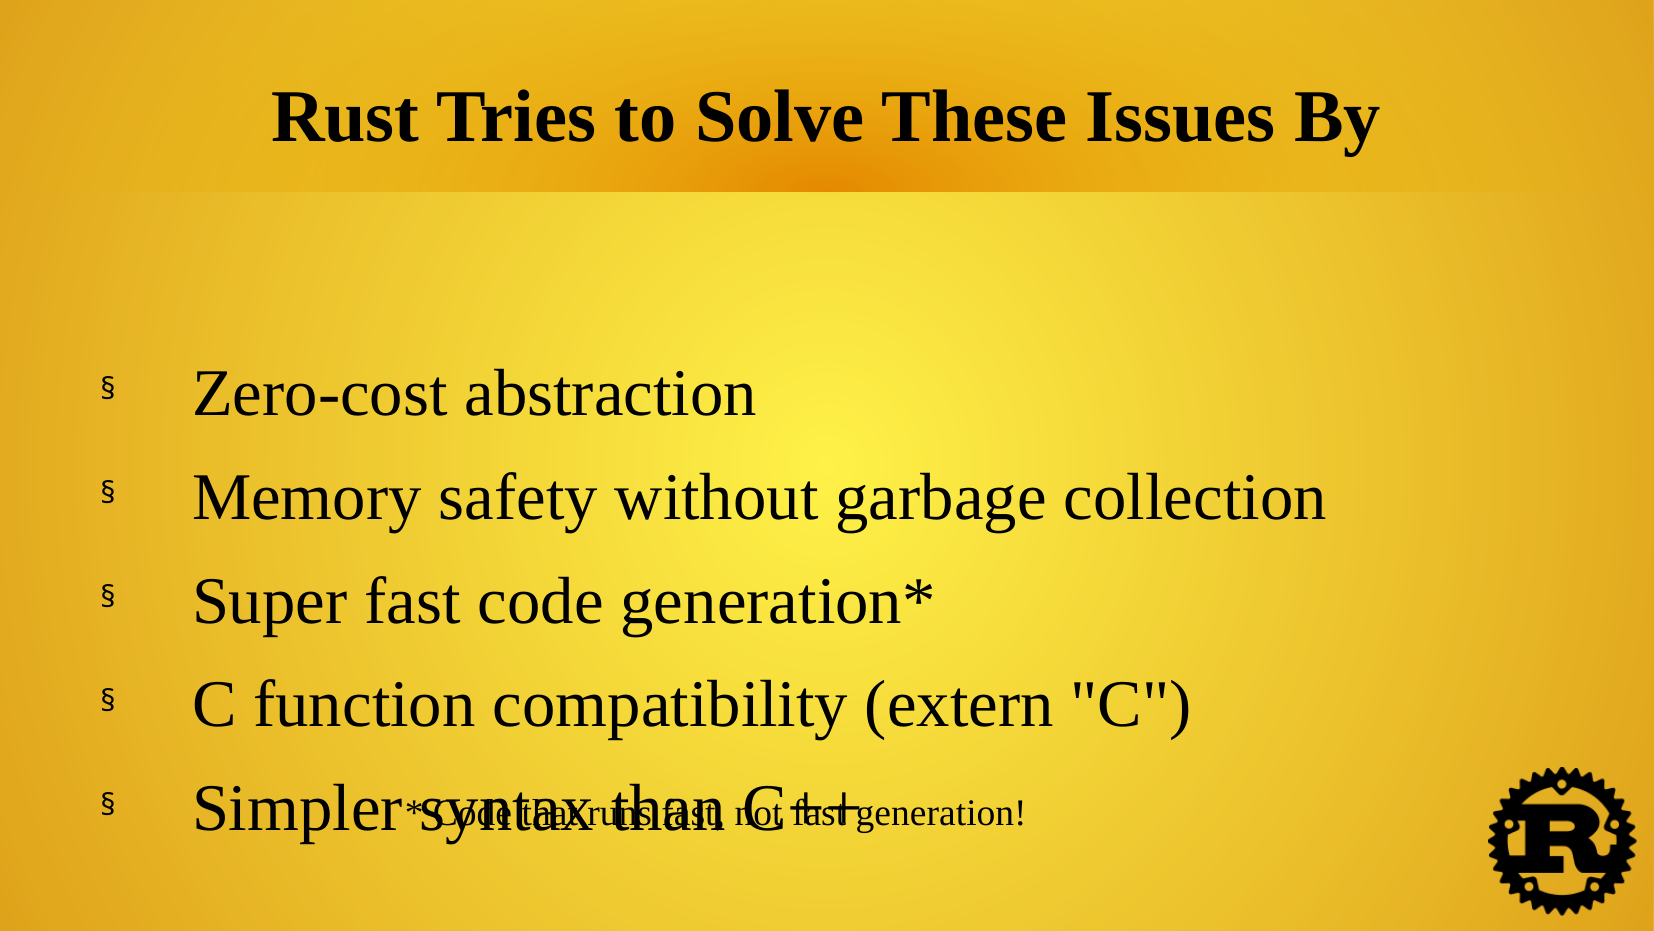

# Rust Tries to Solve These Issues By
 Zero-cost abstraction
 Memory safety without garbage collection
 Super fast code generation*
 C function compatibility (extern "C")
 Simpler syntax than C++
* Code that runs fast, not fast generation!